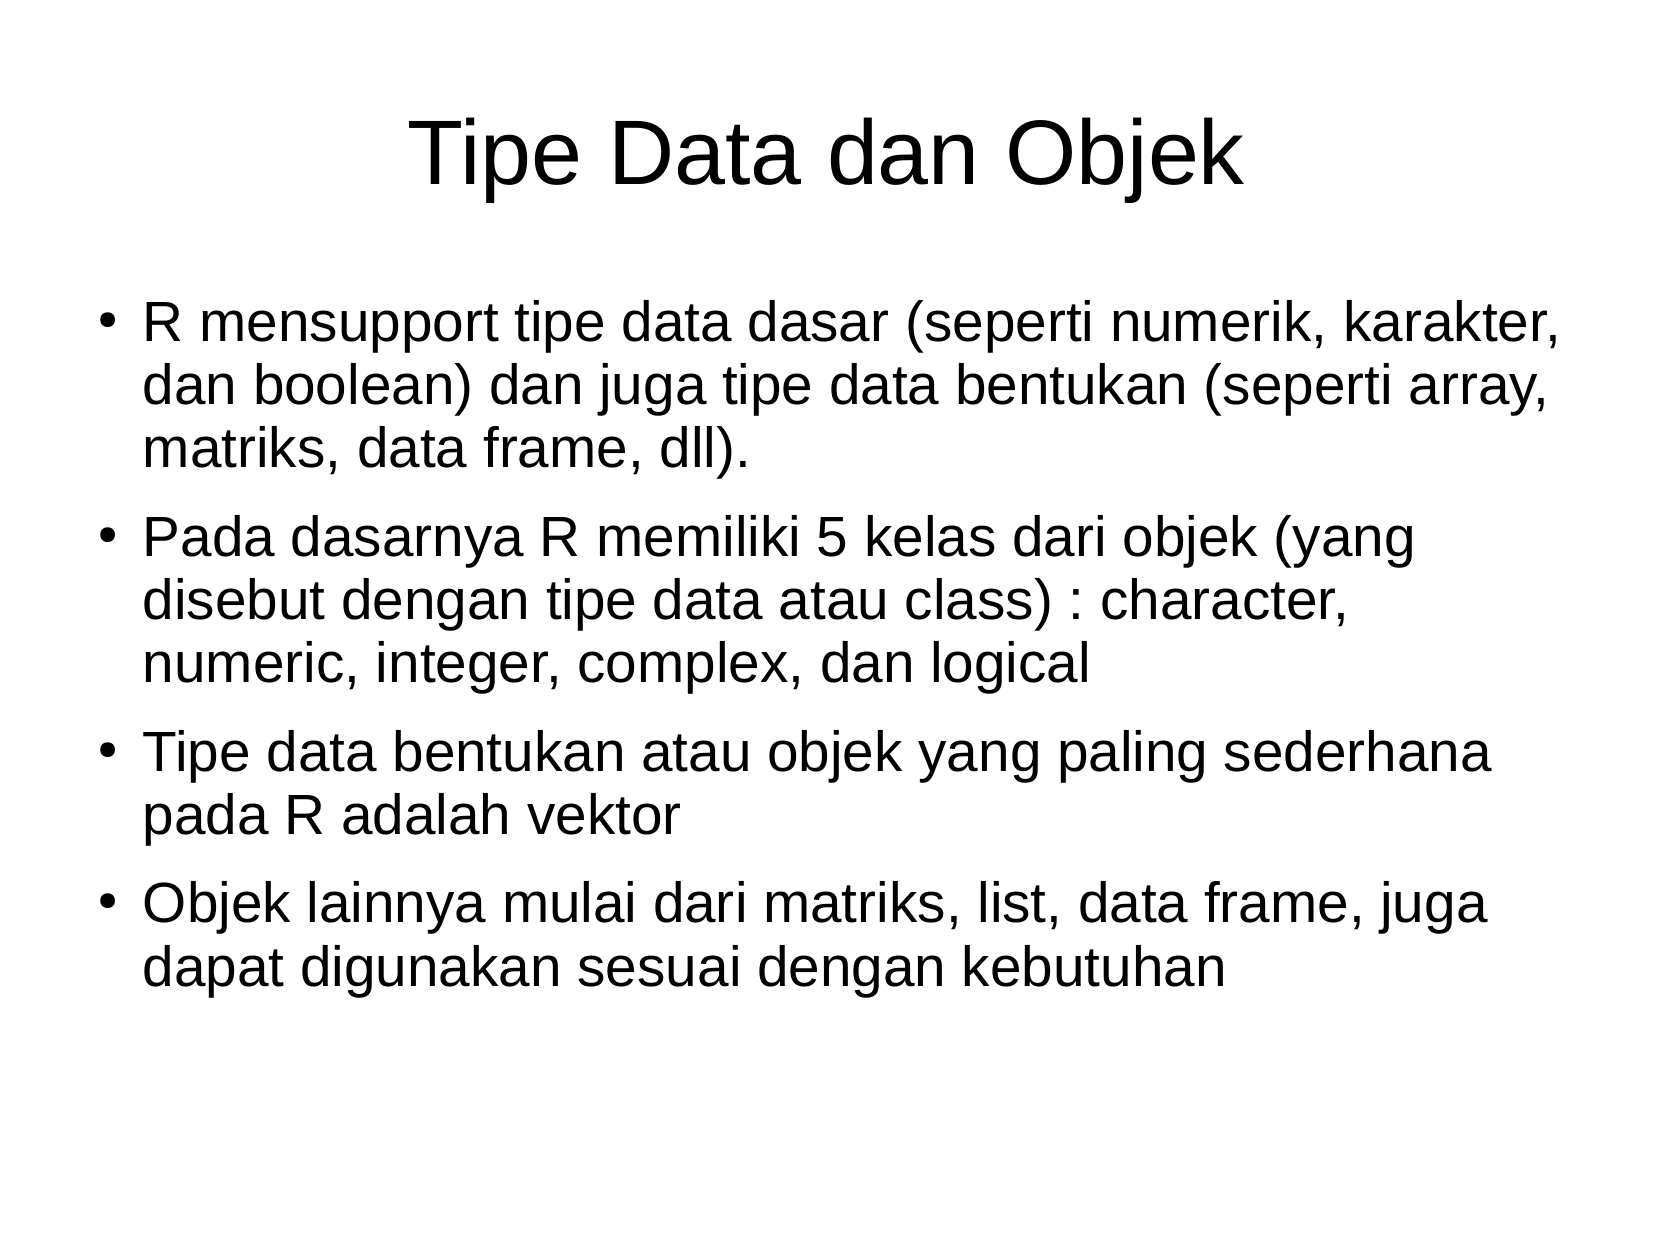

# Tipe Data dan Objek
R mensupport tipe data dasar (seperti numerik, karakter, dan boolean) dan juga tipe data bentukan (seperti array, matriks, data frame, dll).
Pada dasarnya R memiliki 5 kelas dari objek (yang disebut dengan tipe data atau class) : character, numeric, integer, complex, dan logical
Tipe data bentukan atau objek yang paling sederhana pada R adalah vektor
Objek lainnya mulai dari matriks, list, data frame, juga dapat digunakan sesuai dengan kebutuhan